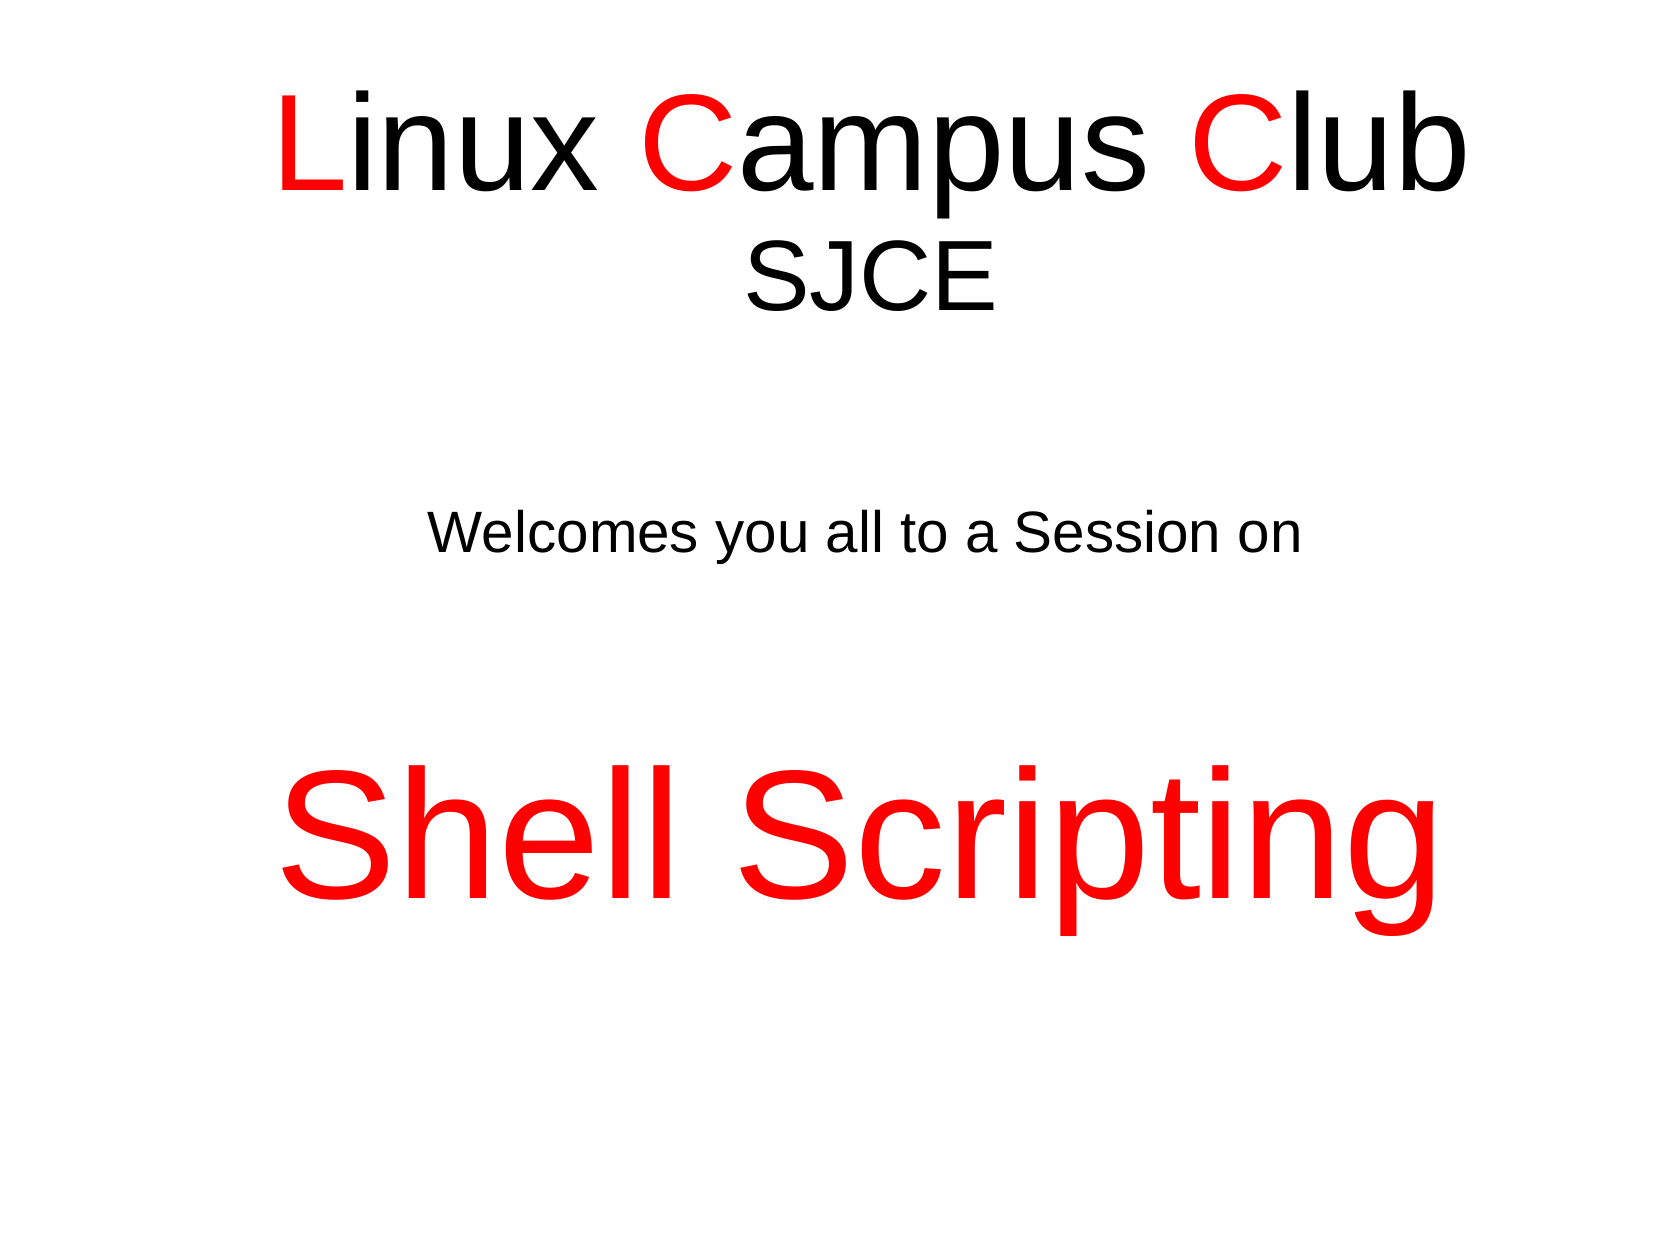

Linux Campus Club
SJCE
Welcomes you all to a Session on
Shell Scripting